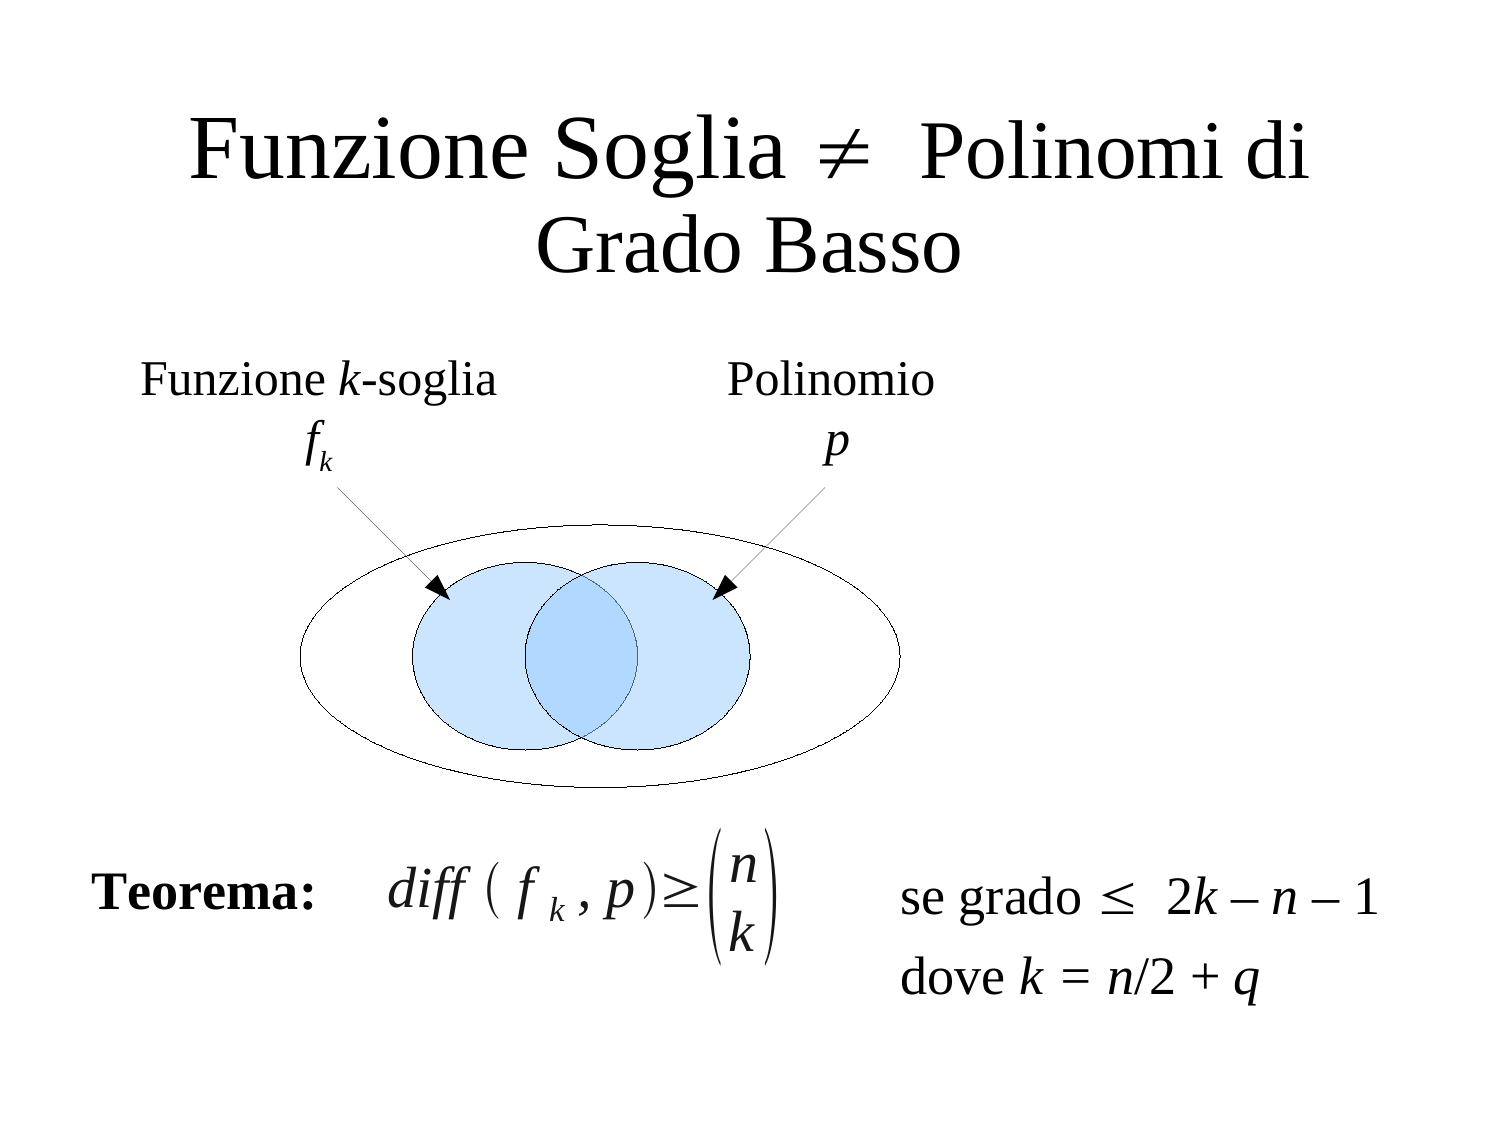

# Funzione Soglia  Polinomi di Grado Basso
Funzione k-soglia fk
Polinomio
 p
Teorema:
se grado ≤ 2k – n – 1
dove k = n/2 + q